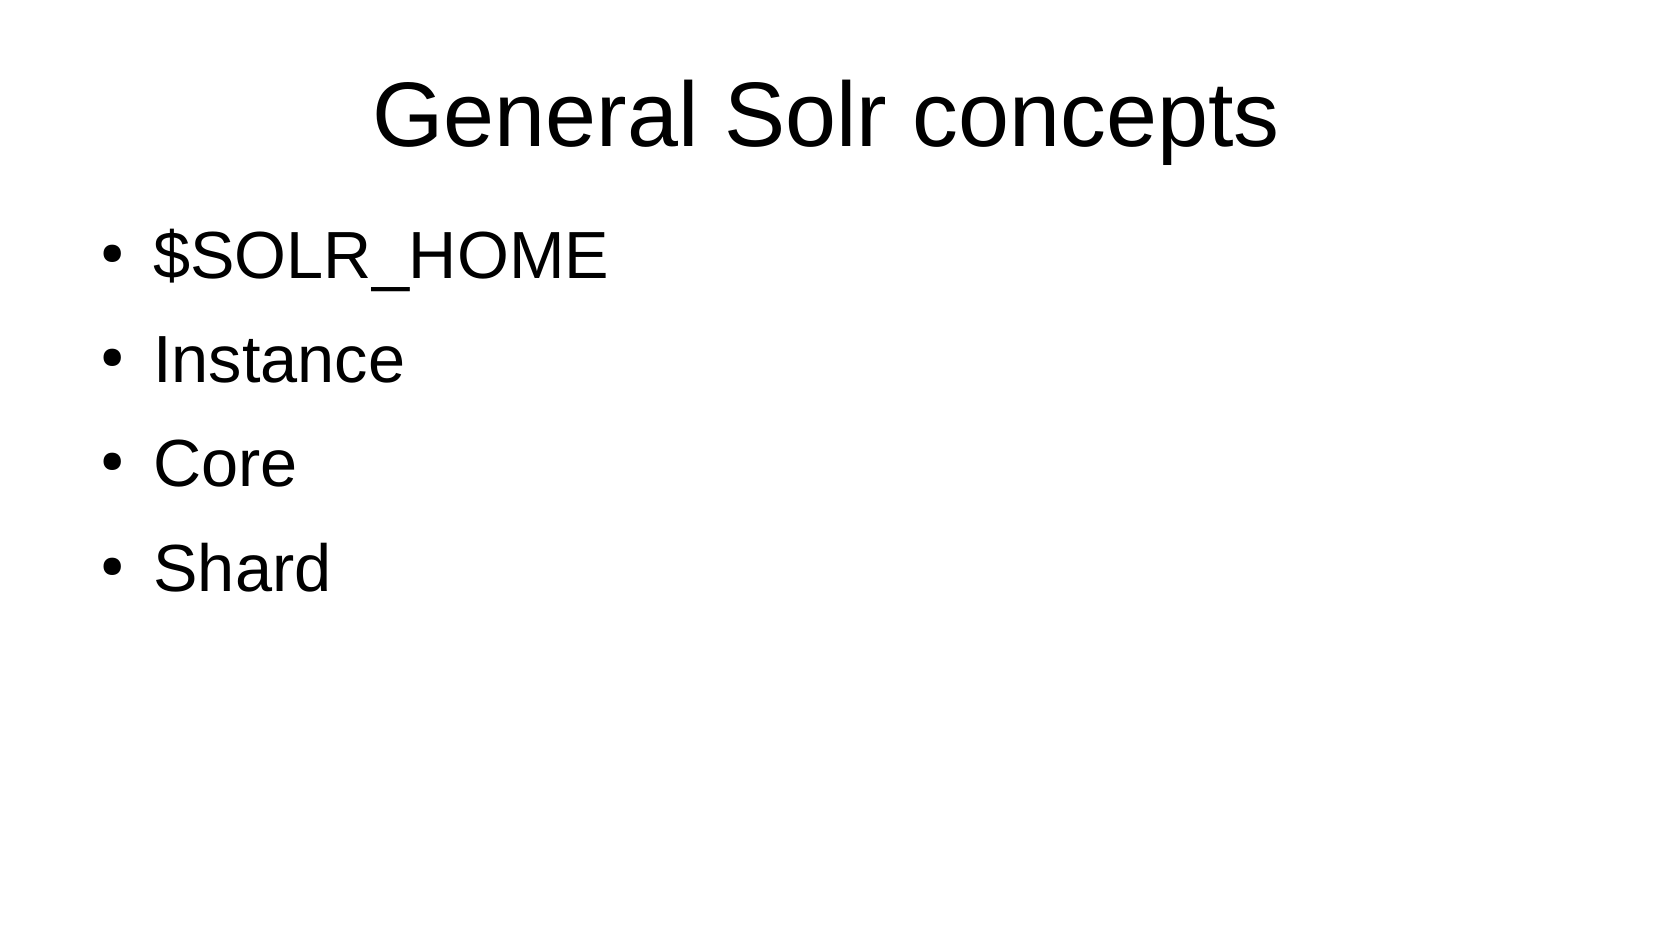

# General Solr concepts
$SOLR_HOME
Instance
Core
Shard